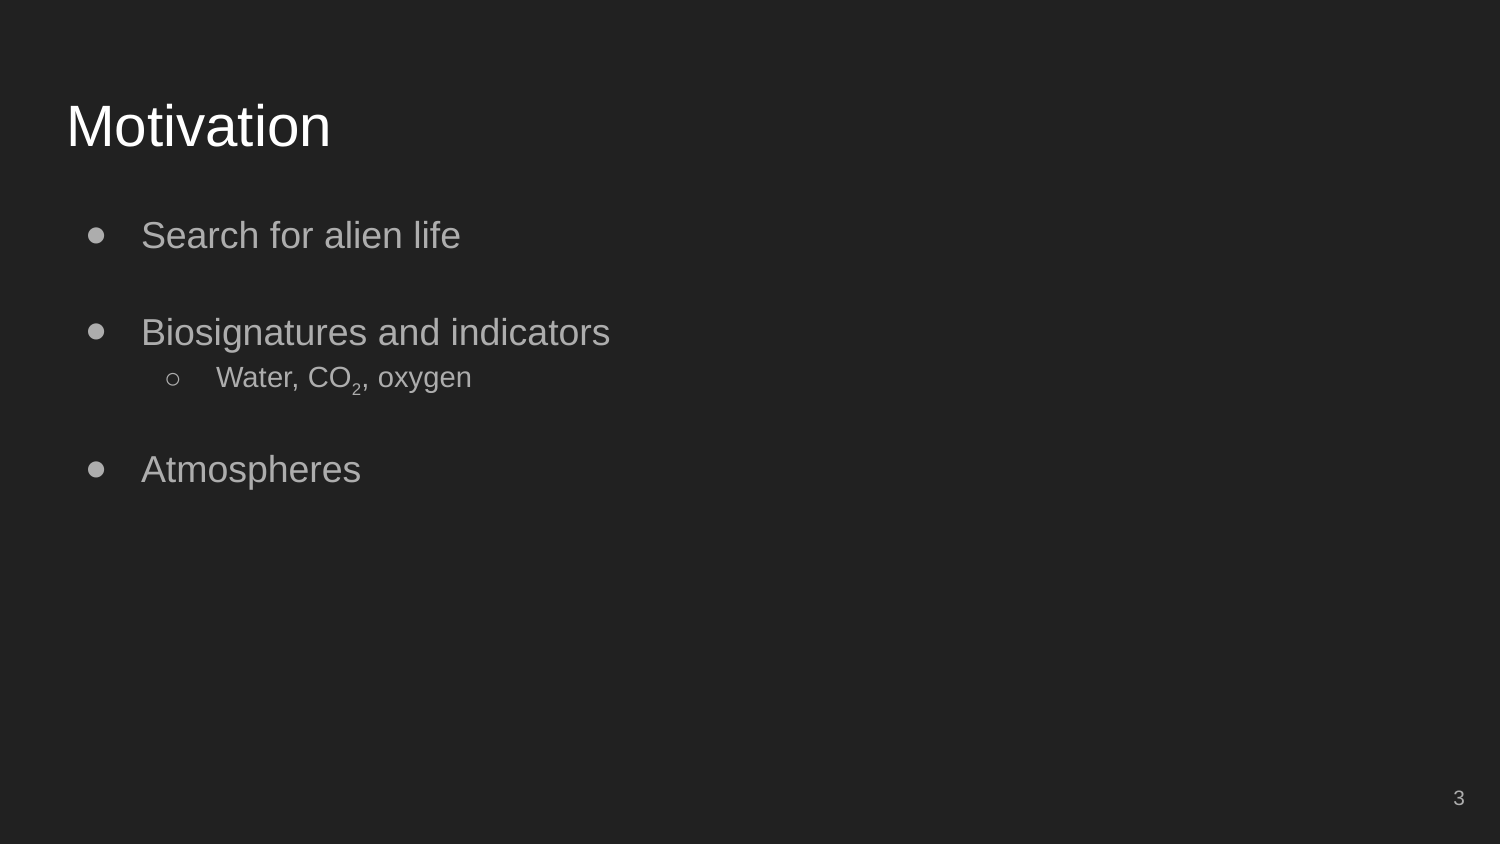

# Motivation
Search for alien life
Biosignatures and indicators
Water, CO2, oxygen
Atmospheres